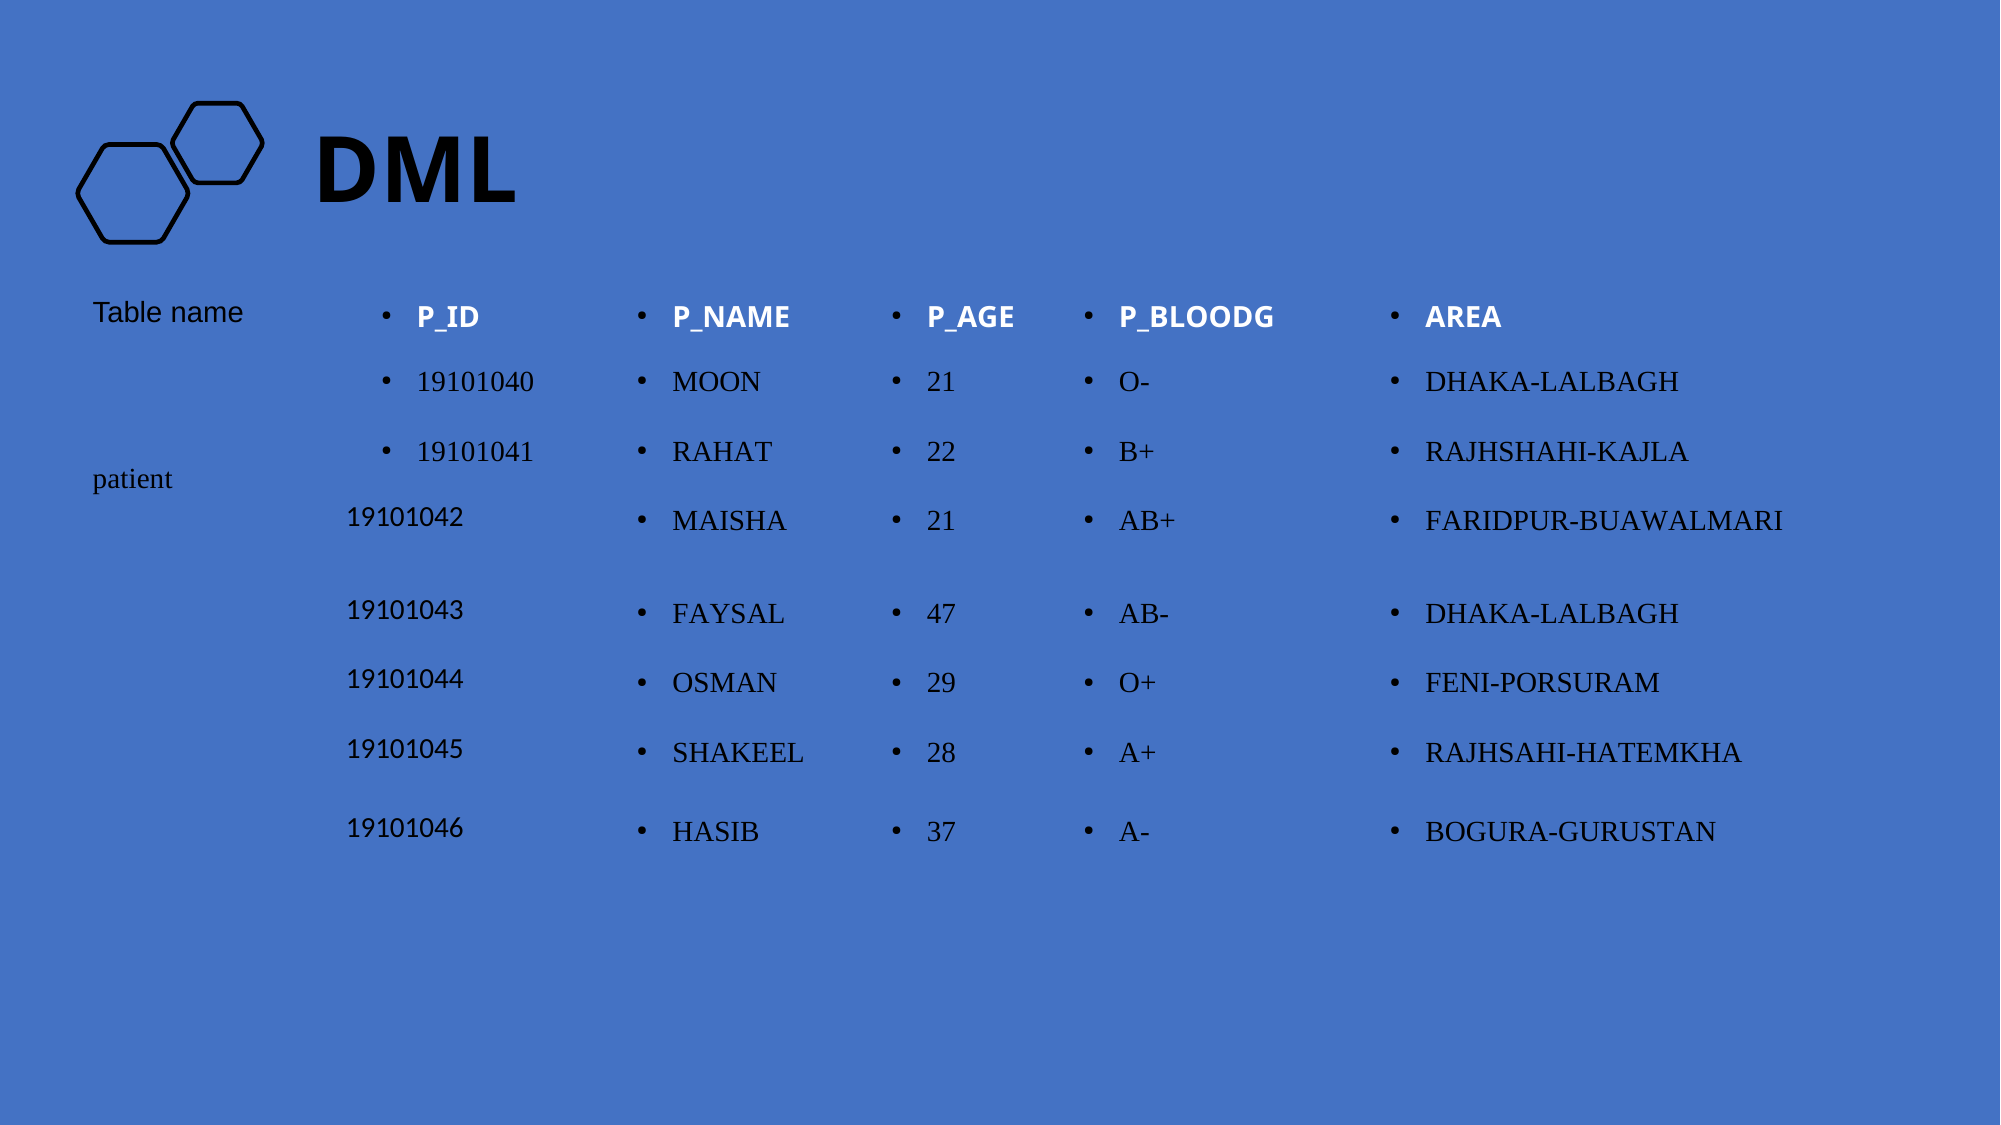

# DML
| Table name | P\_ID | P\_NAME | P\_AGE | P\_BLOODG | AREA |
| --- | --- | --- | --- | --- | --- |
| patient | 19101040 | MOON | 21 | O- | DHAKA-LALBAGH |
| | 19101041 | RAHAT | 22 | B+ | RAJHSHAHI-KAJLA |
| | 19101042 | MAISHA | 21 | AB+ | FARIDPUR-BUAWALMARI |
| | 19101043 | FAYSAL | 47 | AB- | DHAKA-LALBAGH |
| | 19101044 | OSMAN | 29 | O+ | FENI-PORSURAM |
| | 19101045 | SHAKEEL | 28 | A+ | RAJHSAHI-HATEMKHA |
| | 19101046 | HASIB | 37 | A- | BOGURA-GURUSTAN |